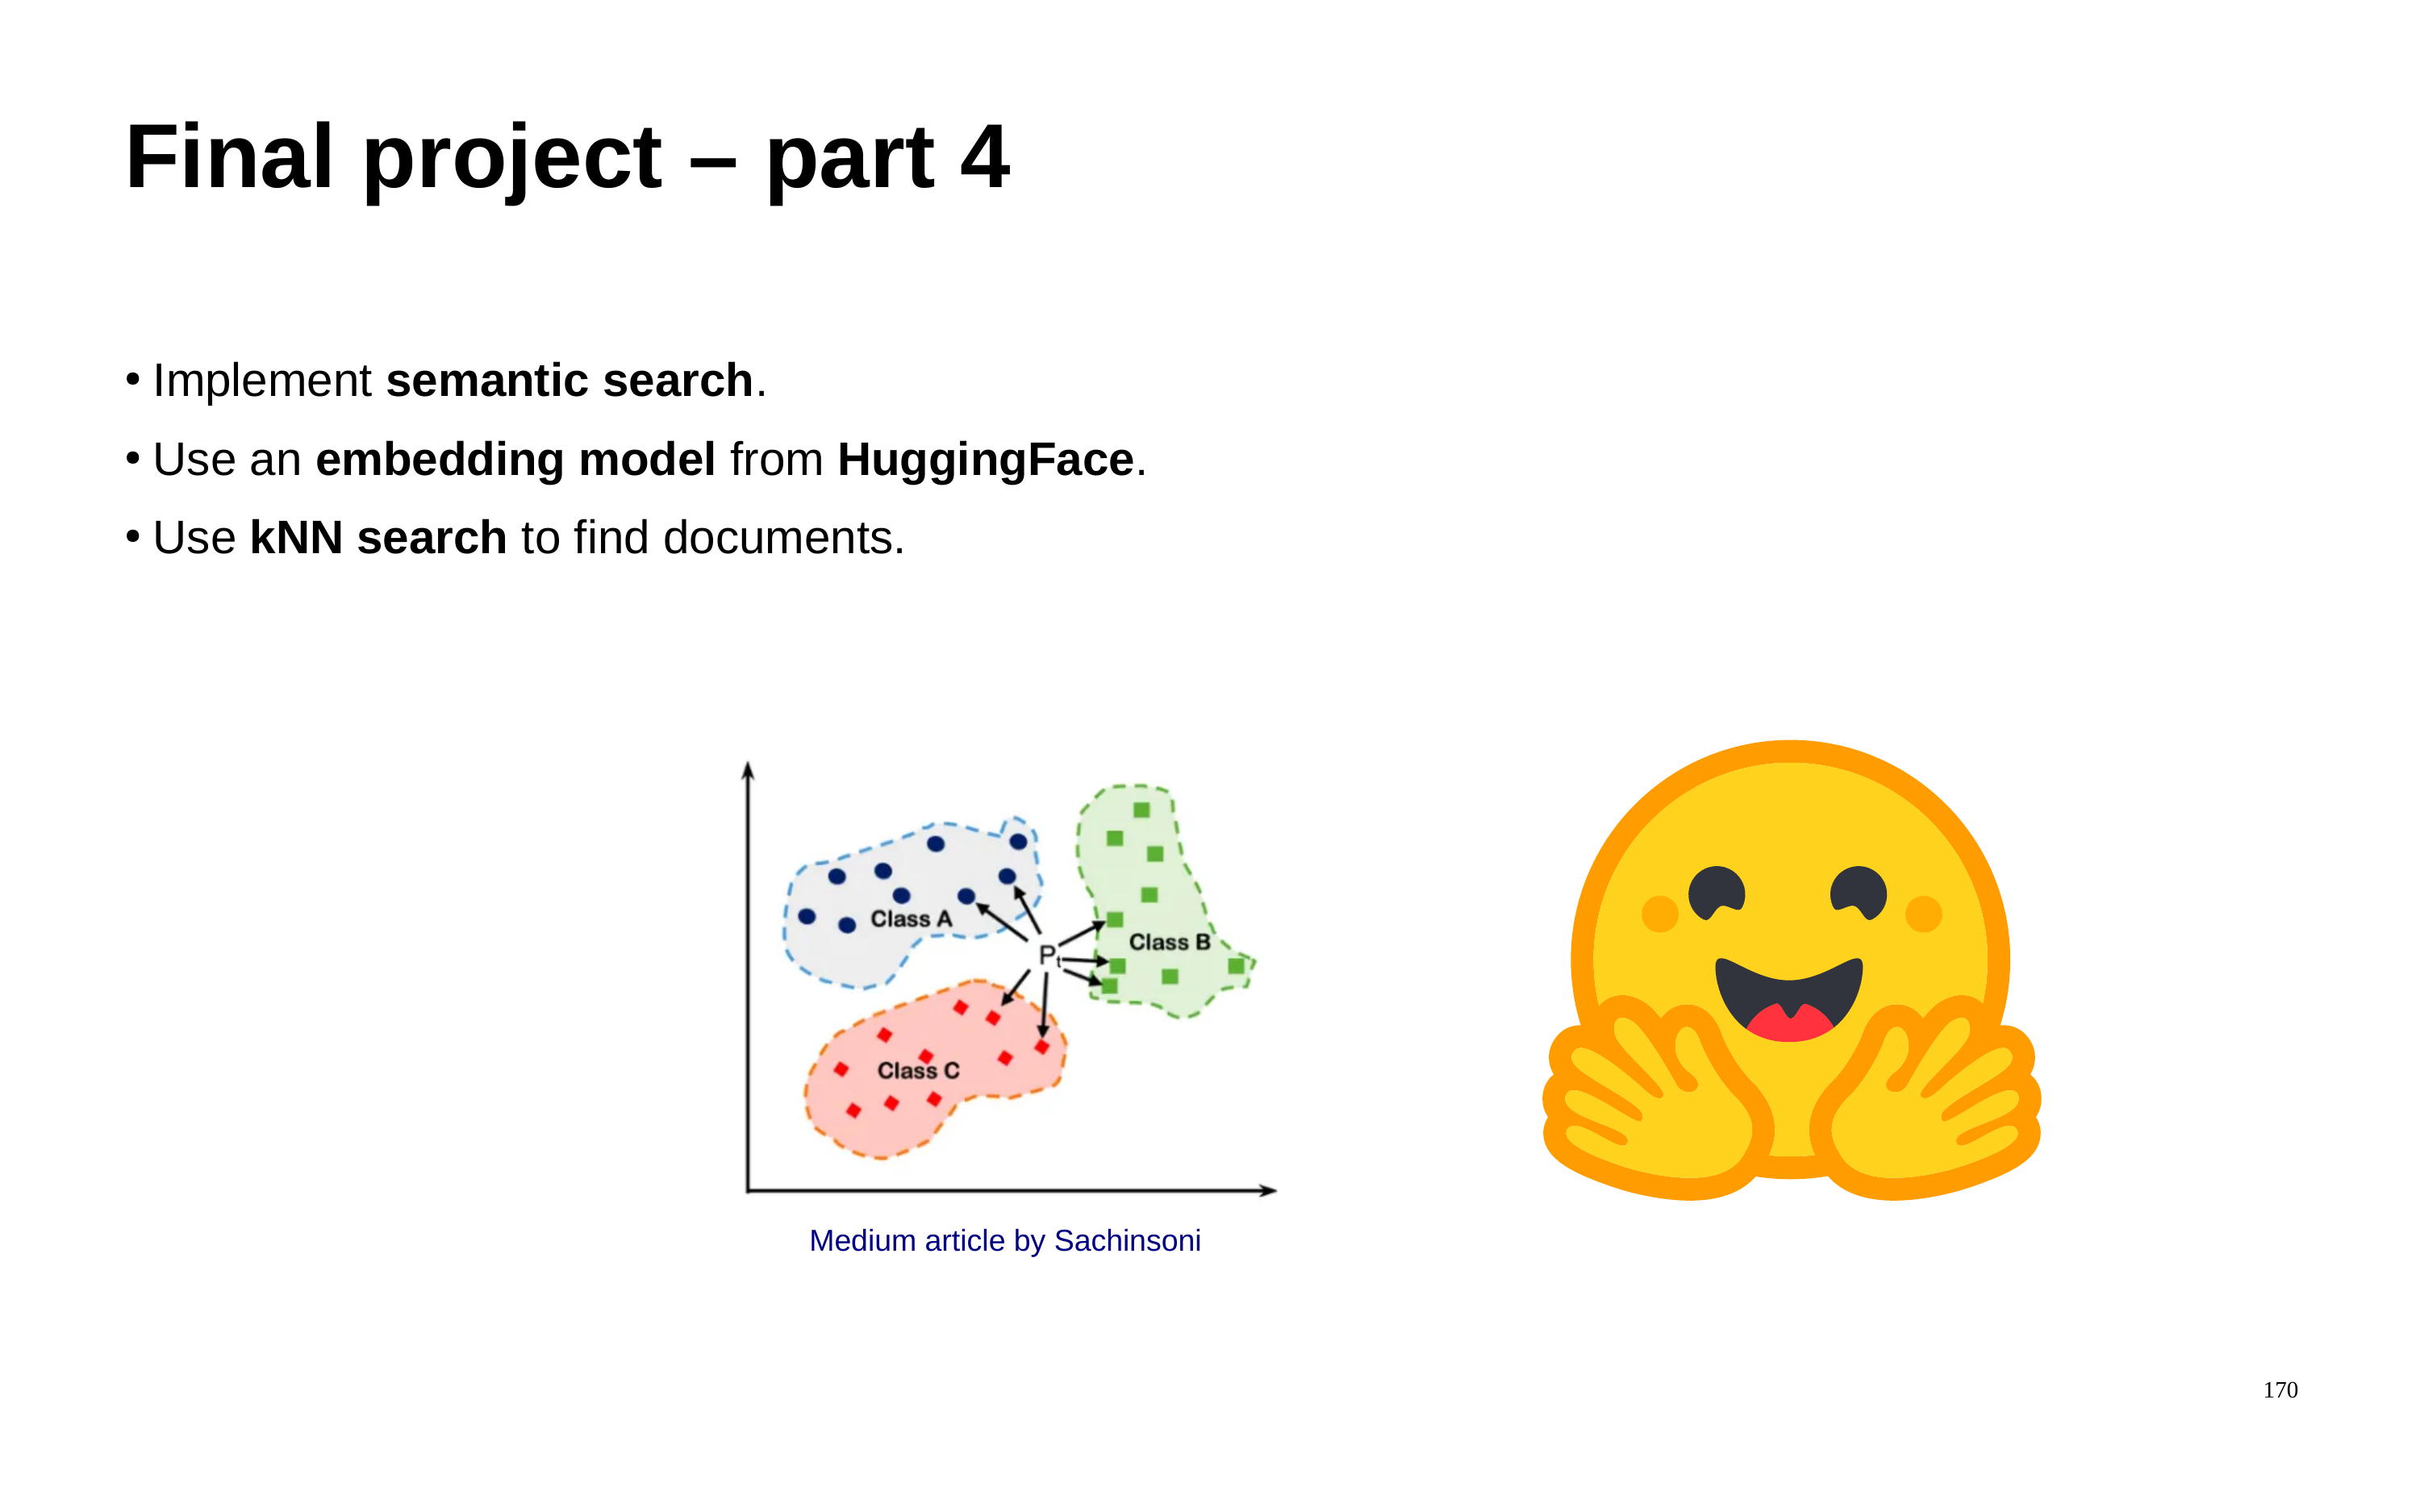

Final project – part 4
Implement semantic search.
Use an embedding model from HuggingFace.
Use kNN search to find documents.
Medium article by Sachinsoni
170